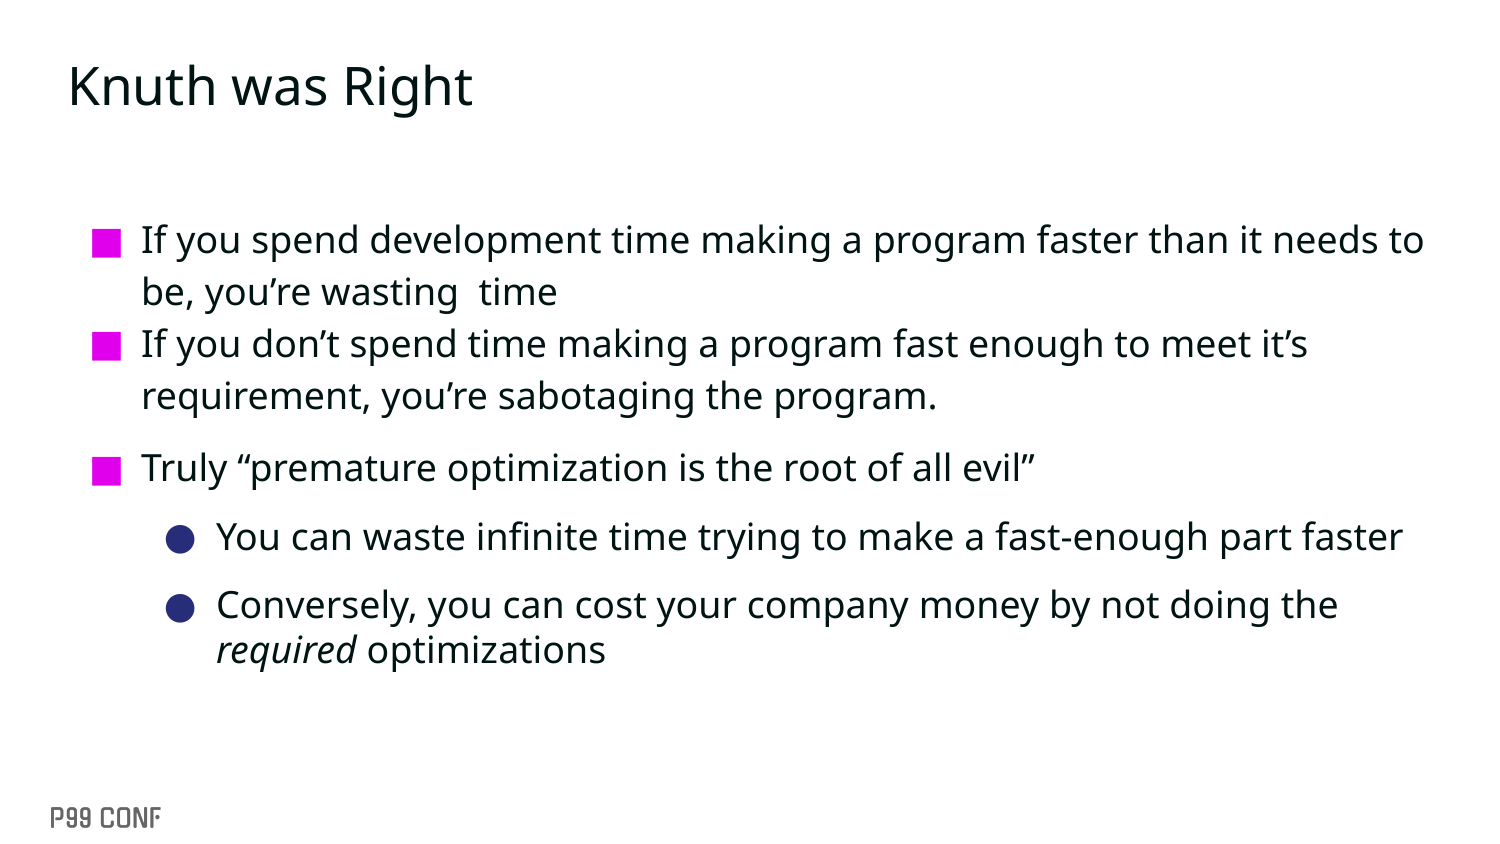

# Knuth was Right
If you spend development time making a program faster than it needs to be, you’re wasting time
If you don’t spend time making a program fast enough to meet it’s requirement, you’re sabotaging the program.
Truly “premature optimization is the root of all evil”
You can waste infinite time trying to make a fast-enough part faster
Conversely, you can cost your company money by not doing the required optimizations